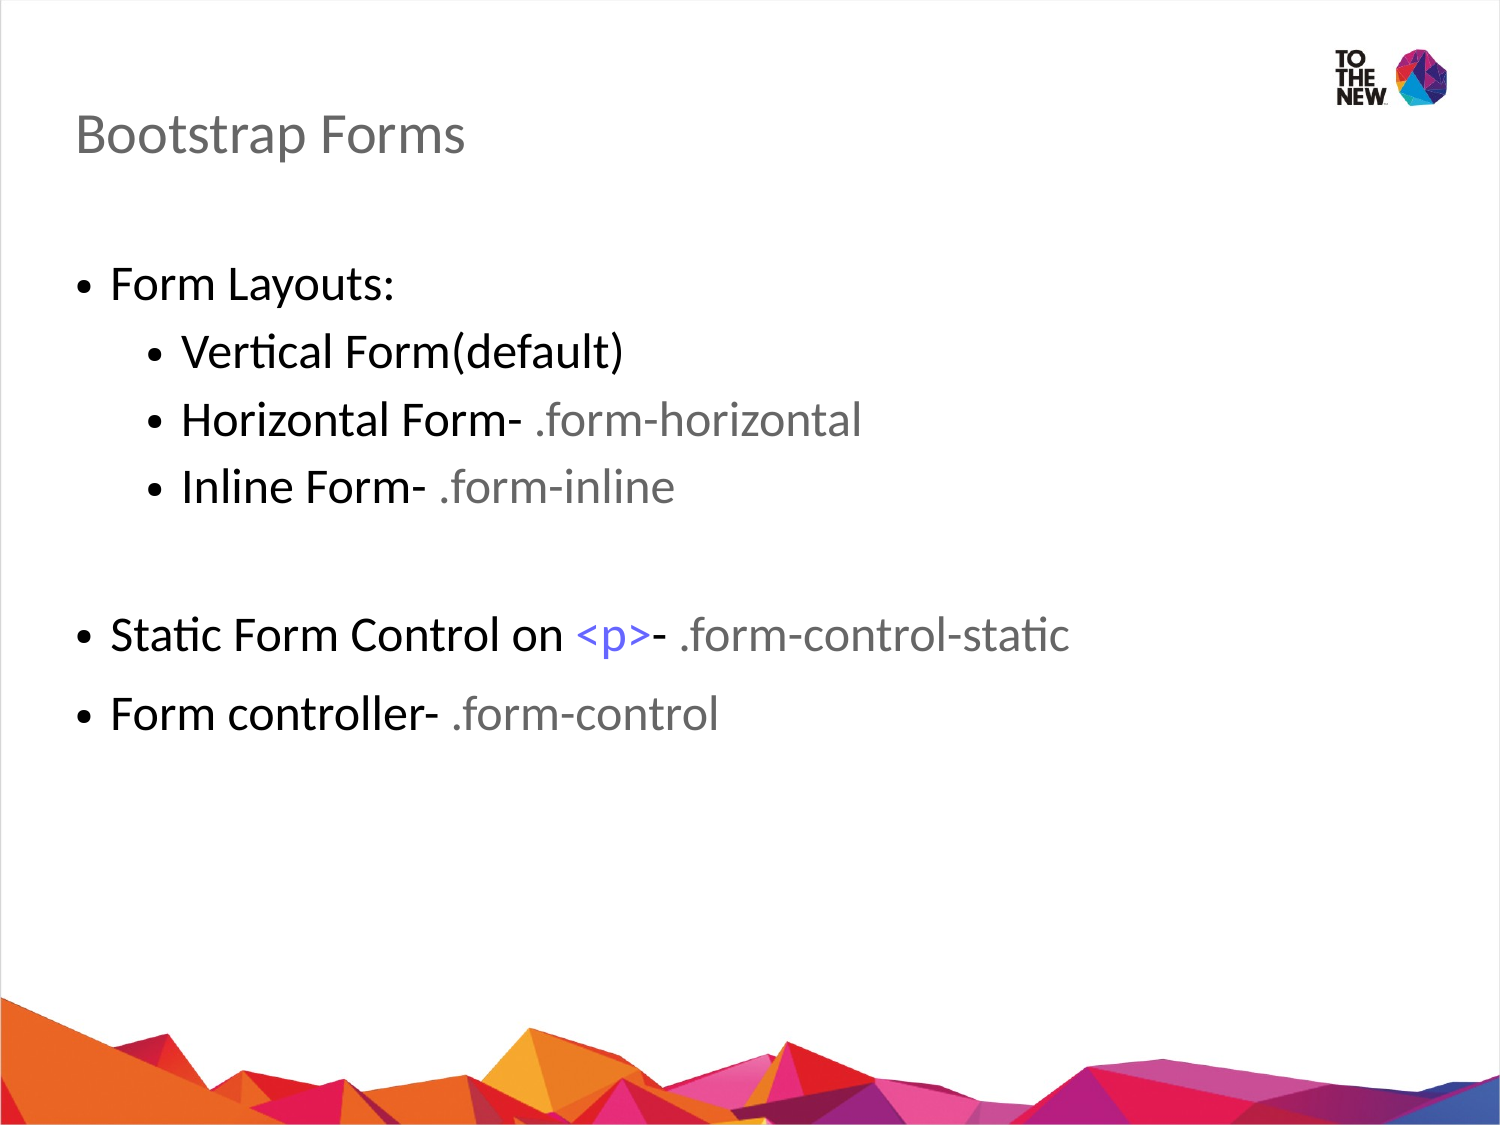

# Bootstrap Forms
Form Layouts:
Vertical Form(default)
Horizontal Form- .form-horizontal
Inline Form- .form-inline
Static Form Control on <p>- .form-control-static
Form controller- .form-control